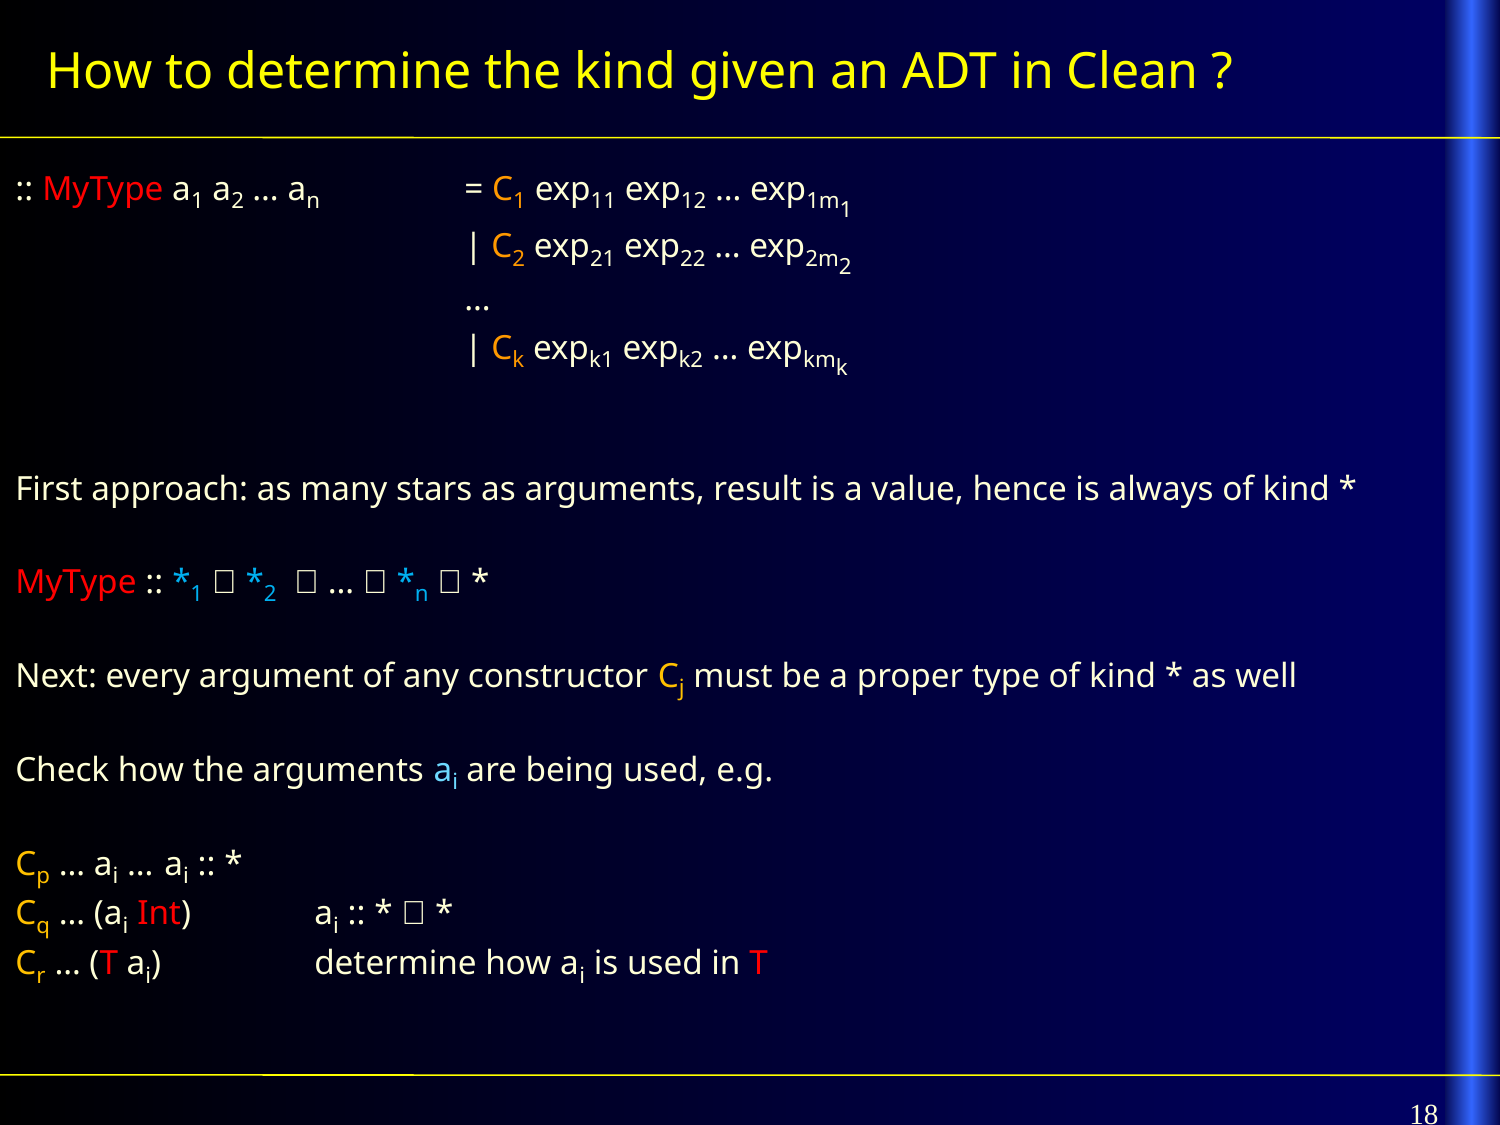

How to determine the kind given an ADT in Clean ?
:: MyType a1 a2 … an 	= C1 exp11 exp12 … exp1m1
				| C2 exp21 exp22 … exp2m2
				…
				| Ck expk1 expk2 … expkmk
First approach: as many stars as arguments, result is a value, hence is always of kind *
MyType :: *1  *2  …  *n  *
Next: every argument of any constructor Cj must be a proper type of kind * as well
Check how the arguments ai are being used, e.g.
Cp … ai …	ai :: *
Cq … (ai Int) 	ai :: *  *
Cr … (T ai) 	determine how ai is used in T